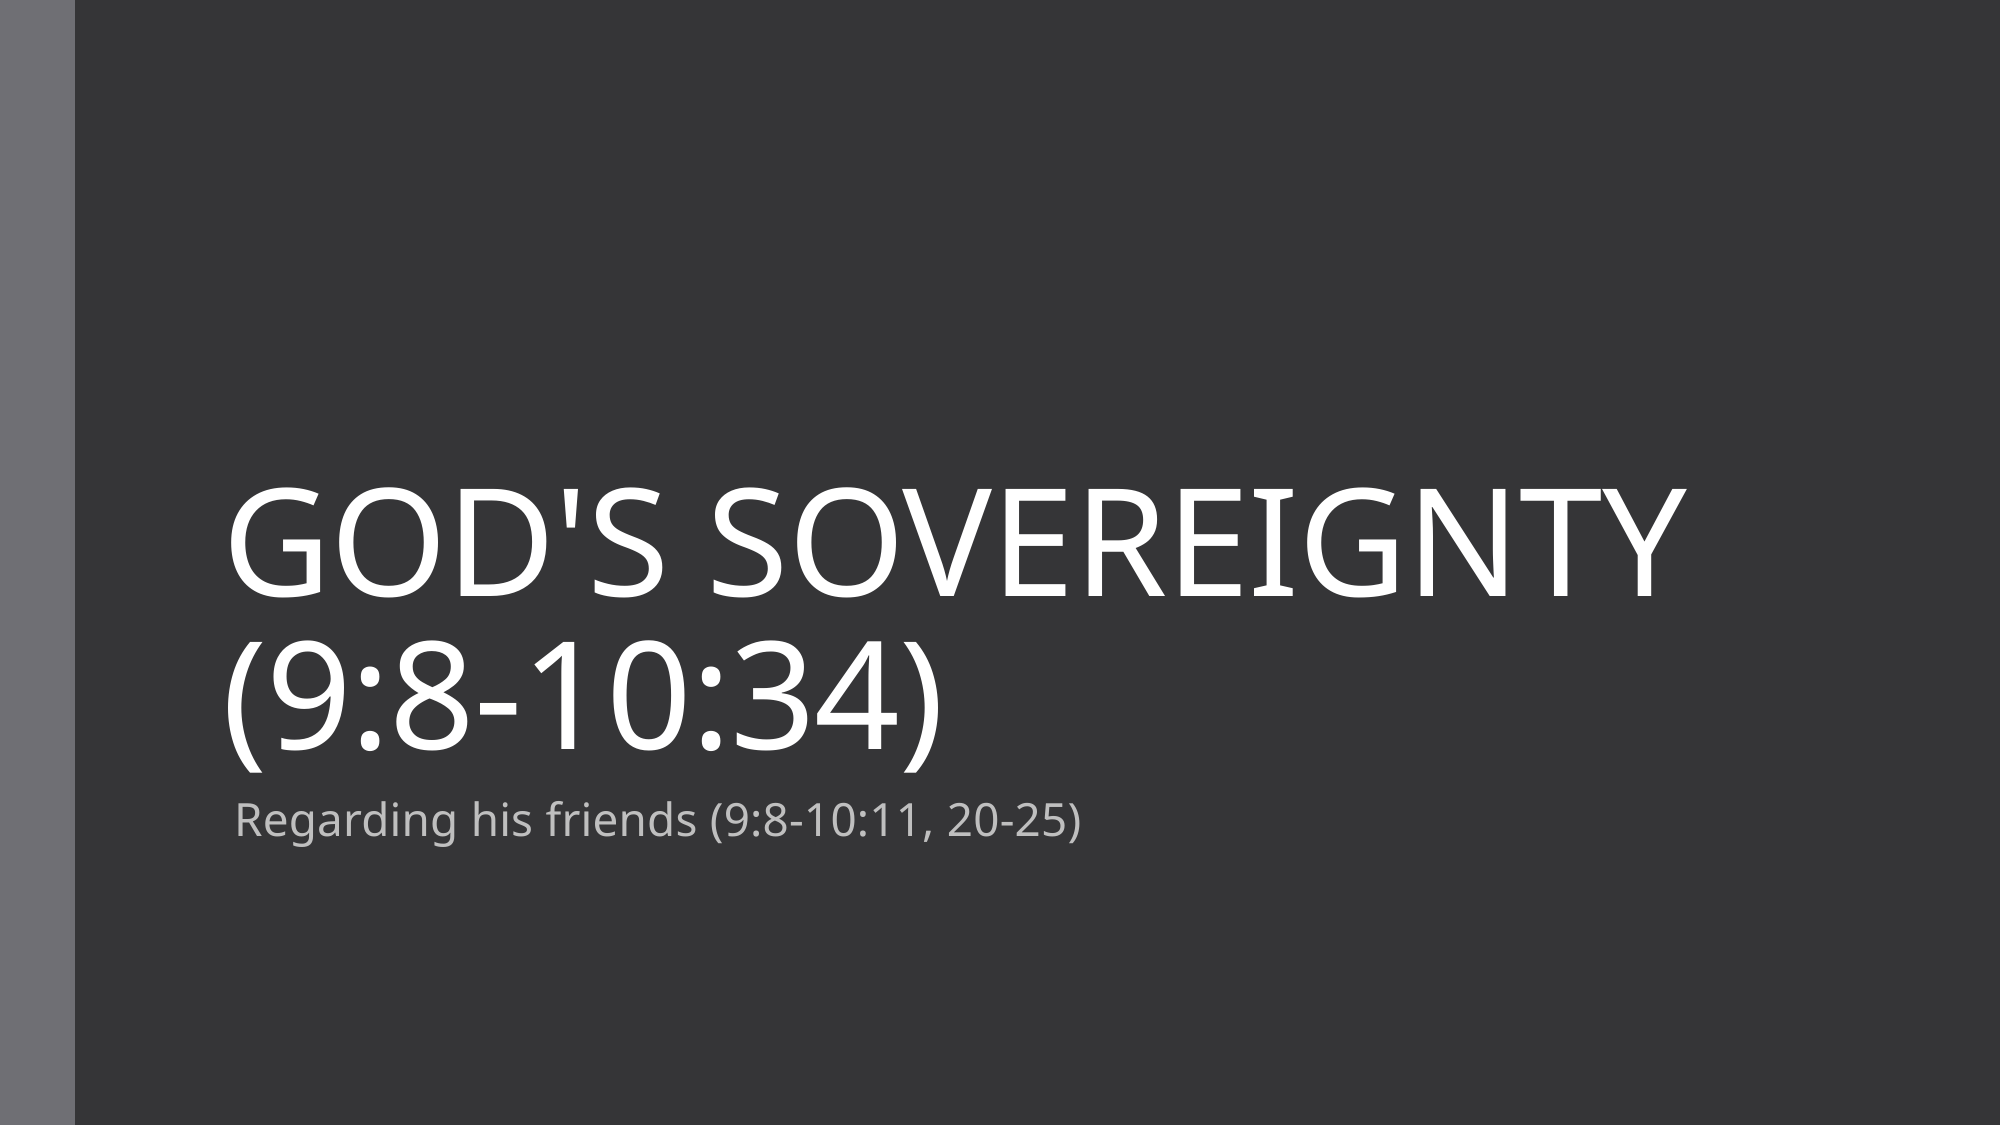

# GOD'S SOVEREIGNTY (9:8-10:34)
 Regarding his friends (9:8-10:11, 20-25)